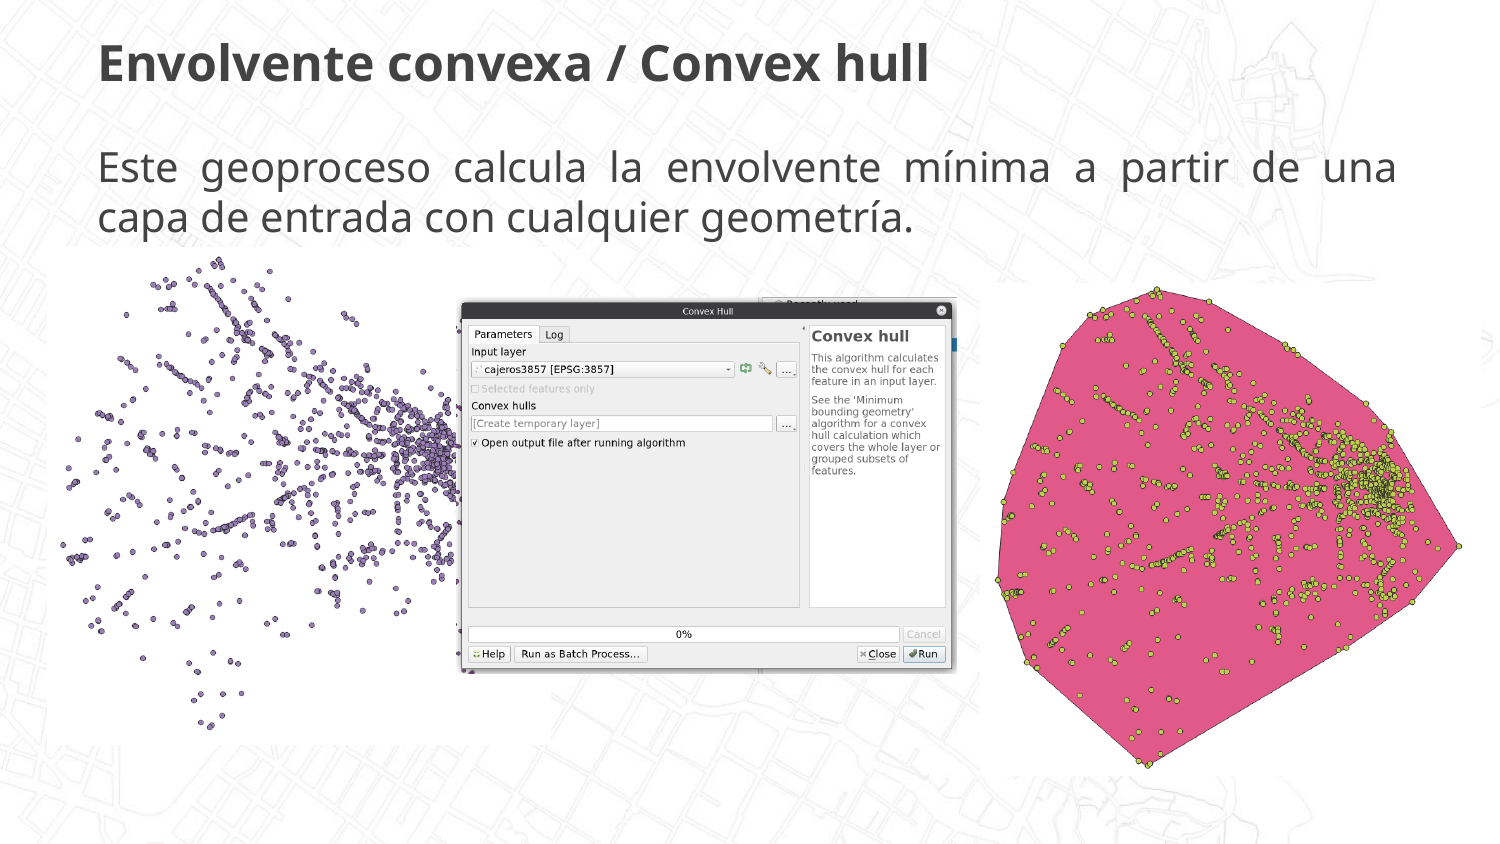

Envolvente convexa / Convex hull
Este geoproceso calcula la envolvente mínima a partir de una capa de entrada con cualquier geometría.